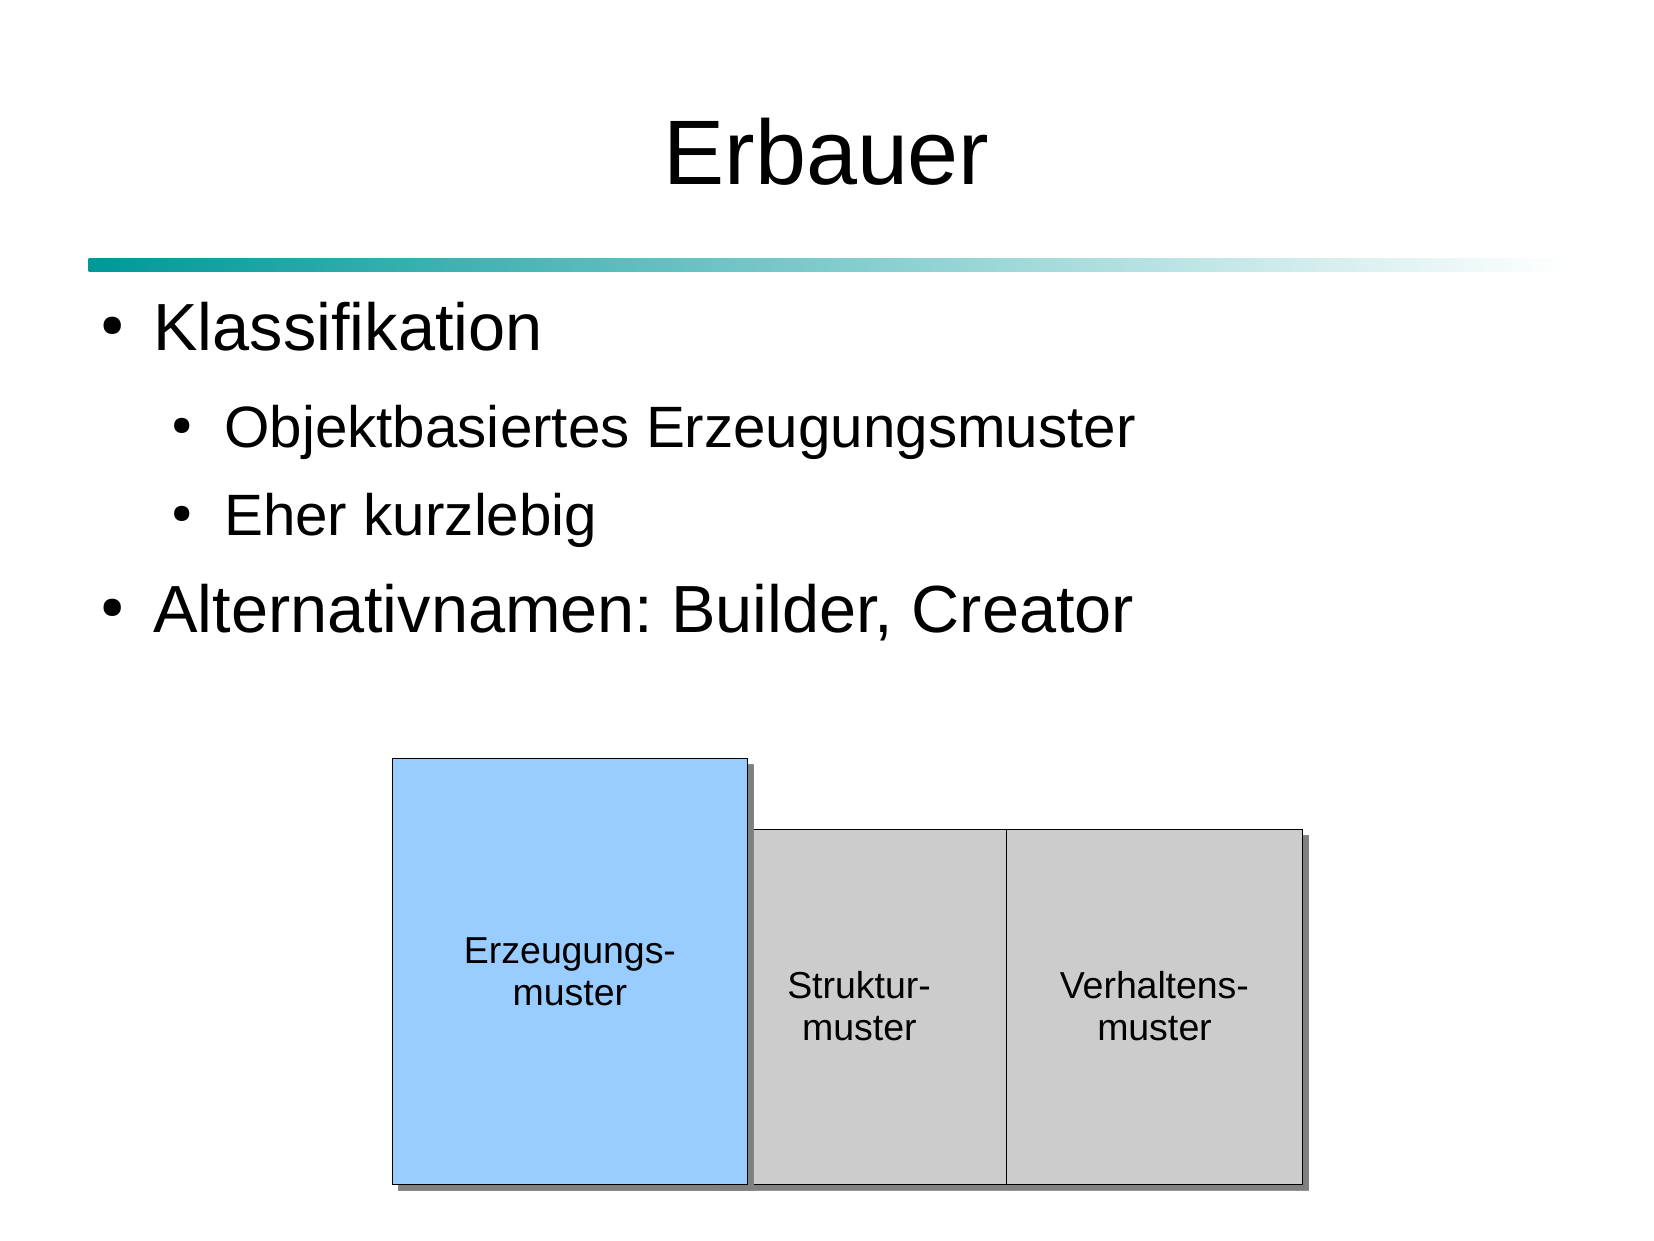

# Erbauer
Klassifikation
Objektbasiertes Erzeugungsmuster
Eher kurzlebig
Alternativnamen: Builder, Creator
Erzeugungs-
muster
Struktur-
muster
Verhaltens-
muster